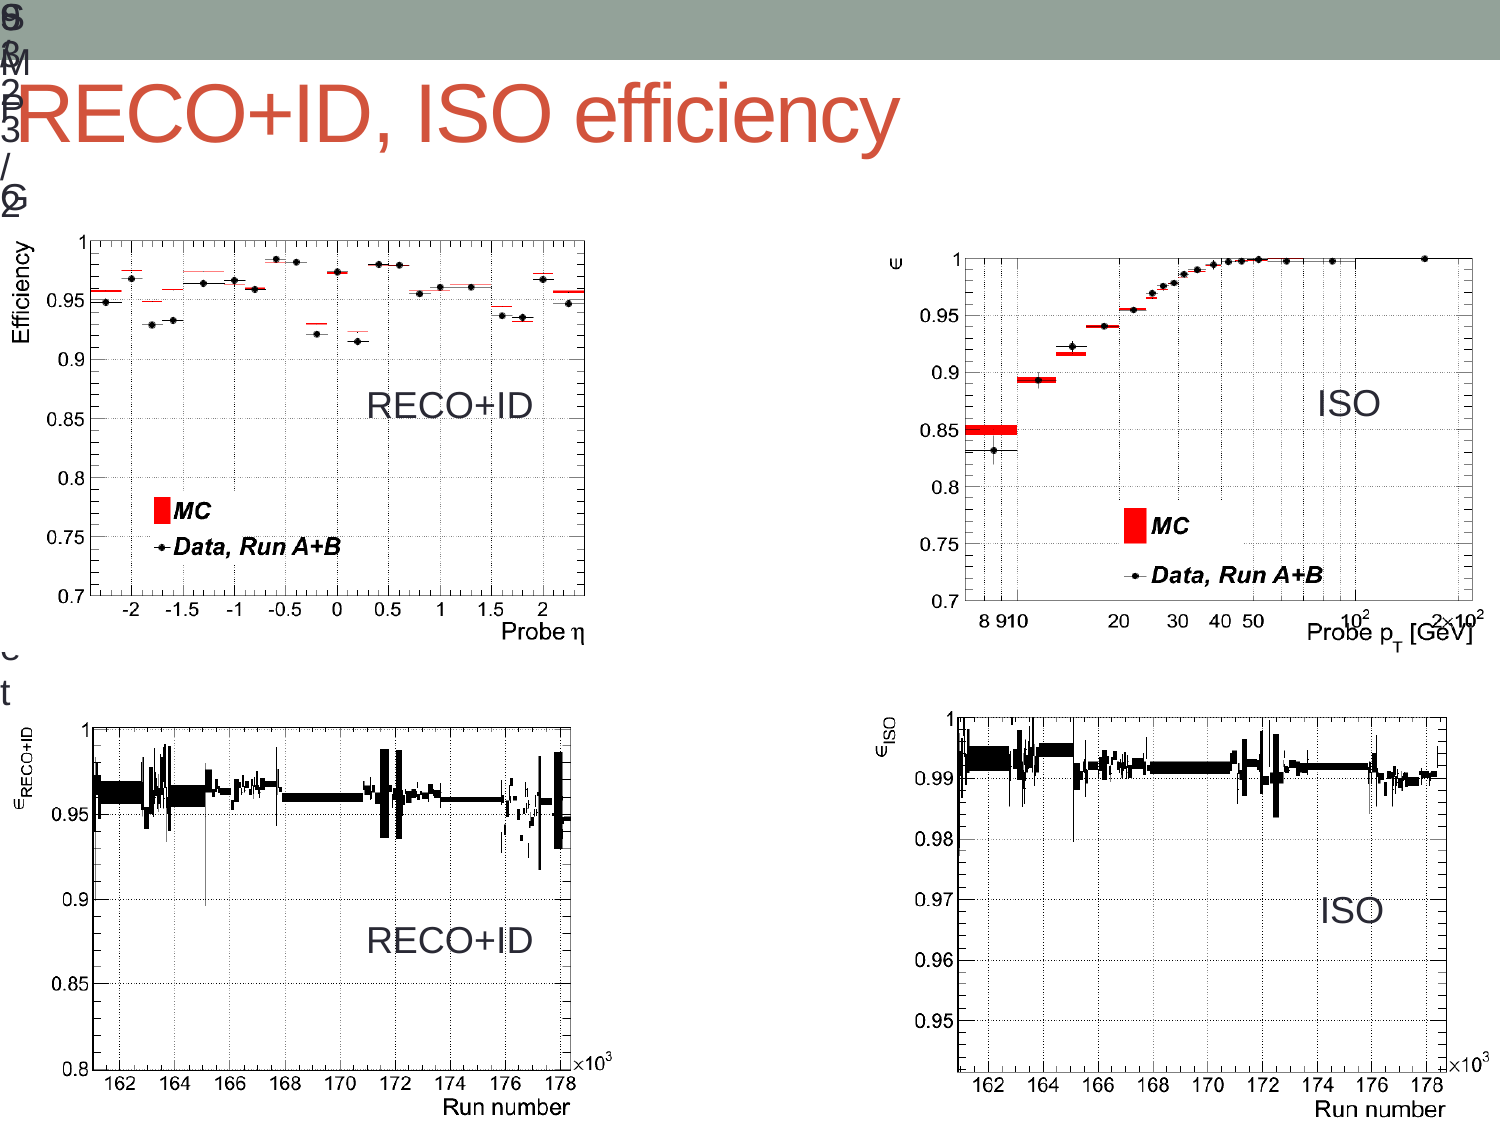

SMP General Meeting
# RECO+ID, ISO efficiency
ISO
RECO+ID
ISO
RECO+ID